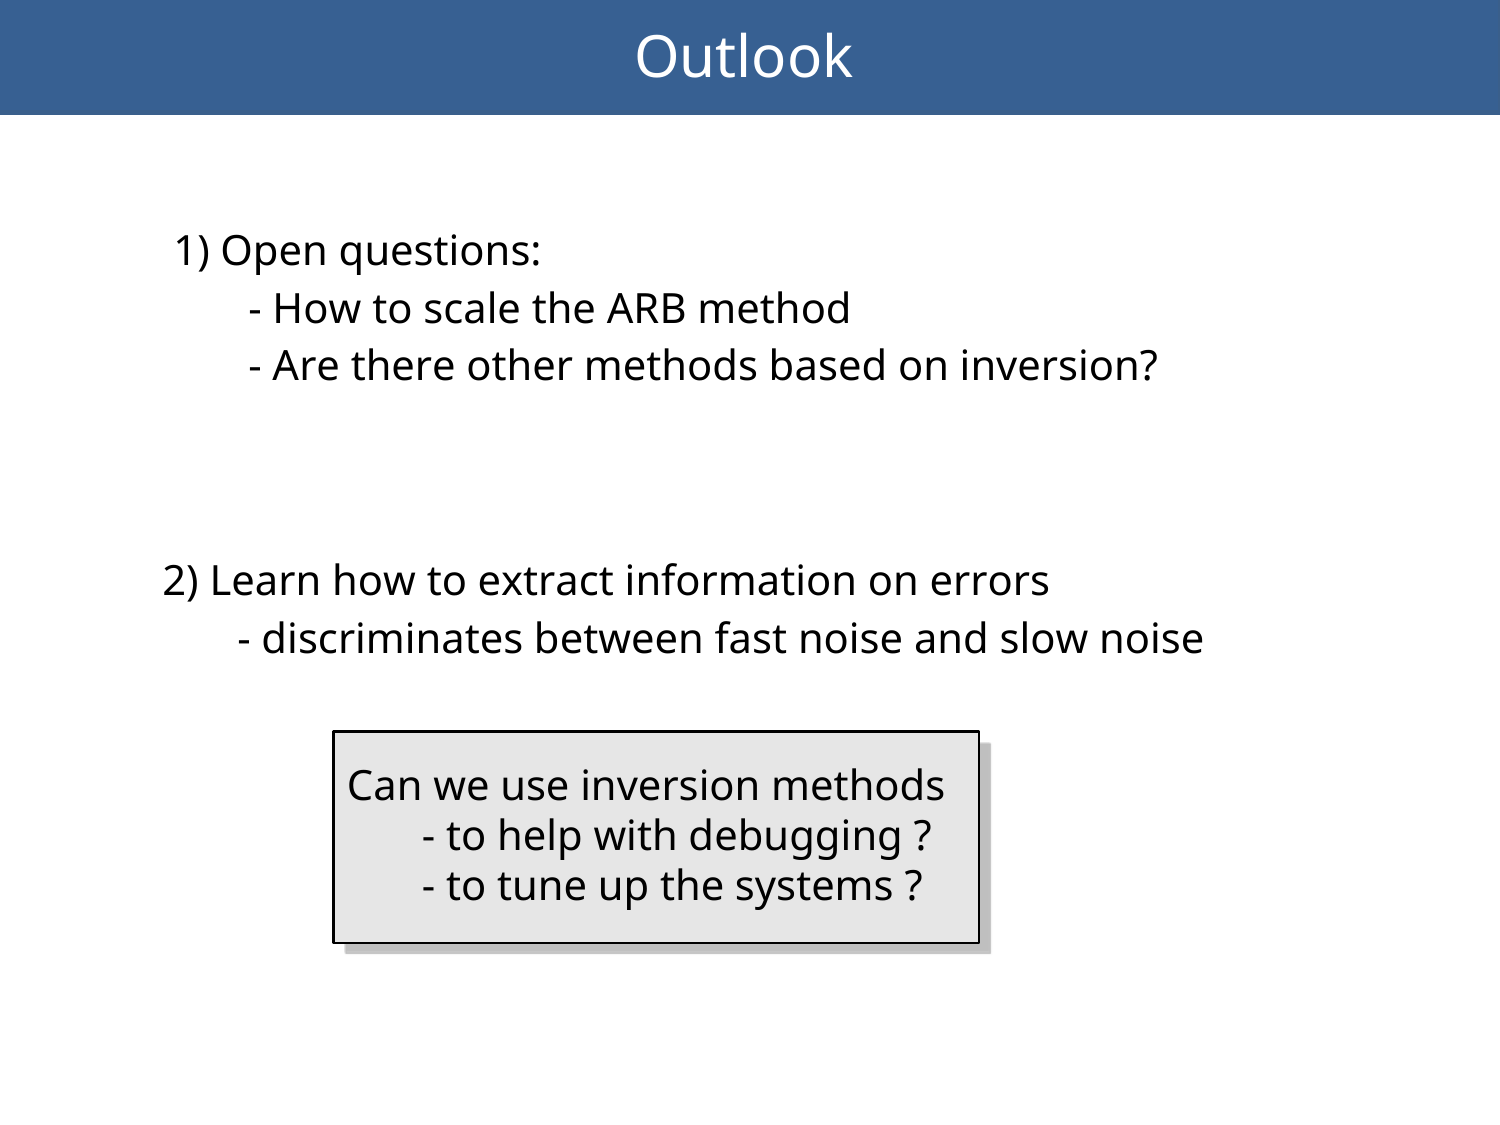

Outlook
1) Open questions:
	- How to scale the ARB method
	- Are there other methods based on inversion?
2) Learn how to extract information on errors
	- discriminates between fast noise and slow noise
Can we use inversion methods
	- to help with debugging ?
	- to tune up the systems ?